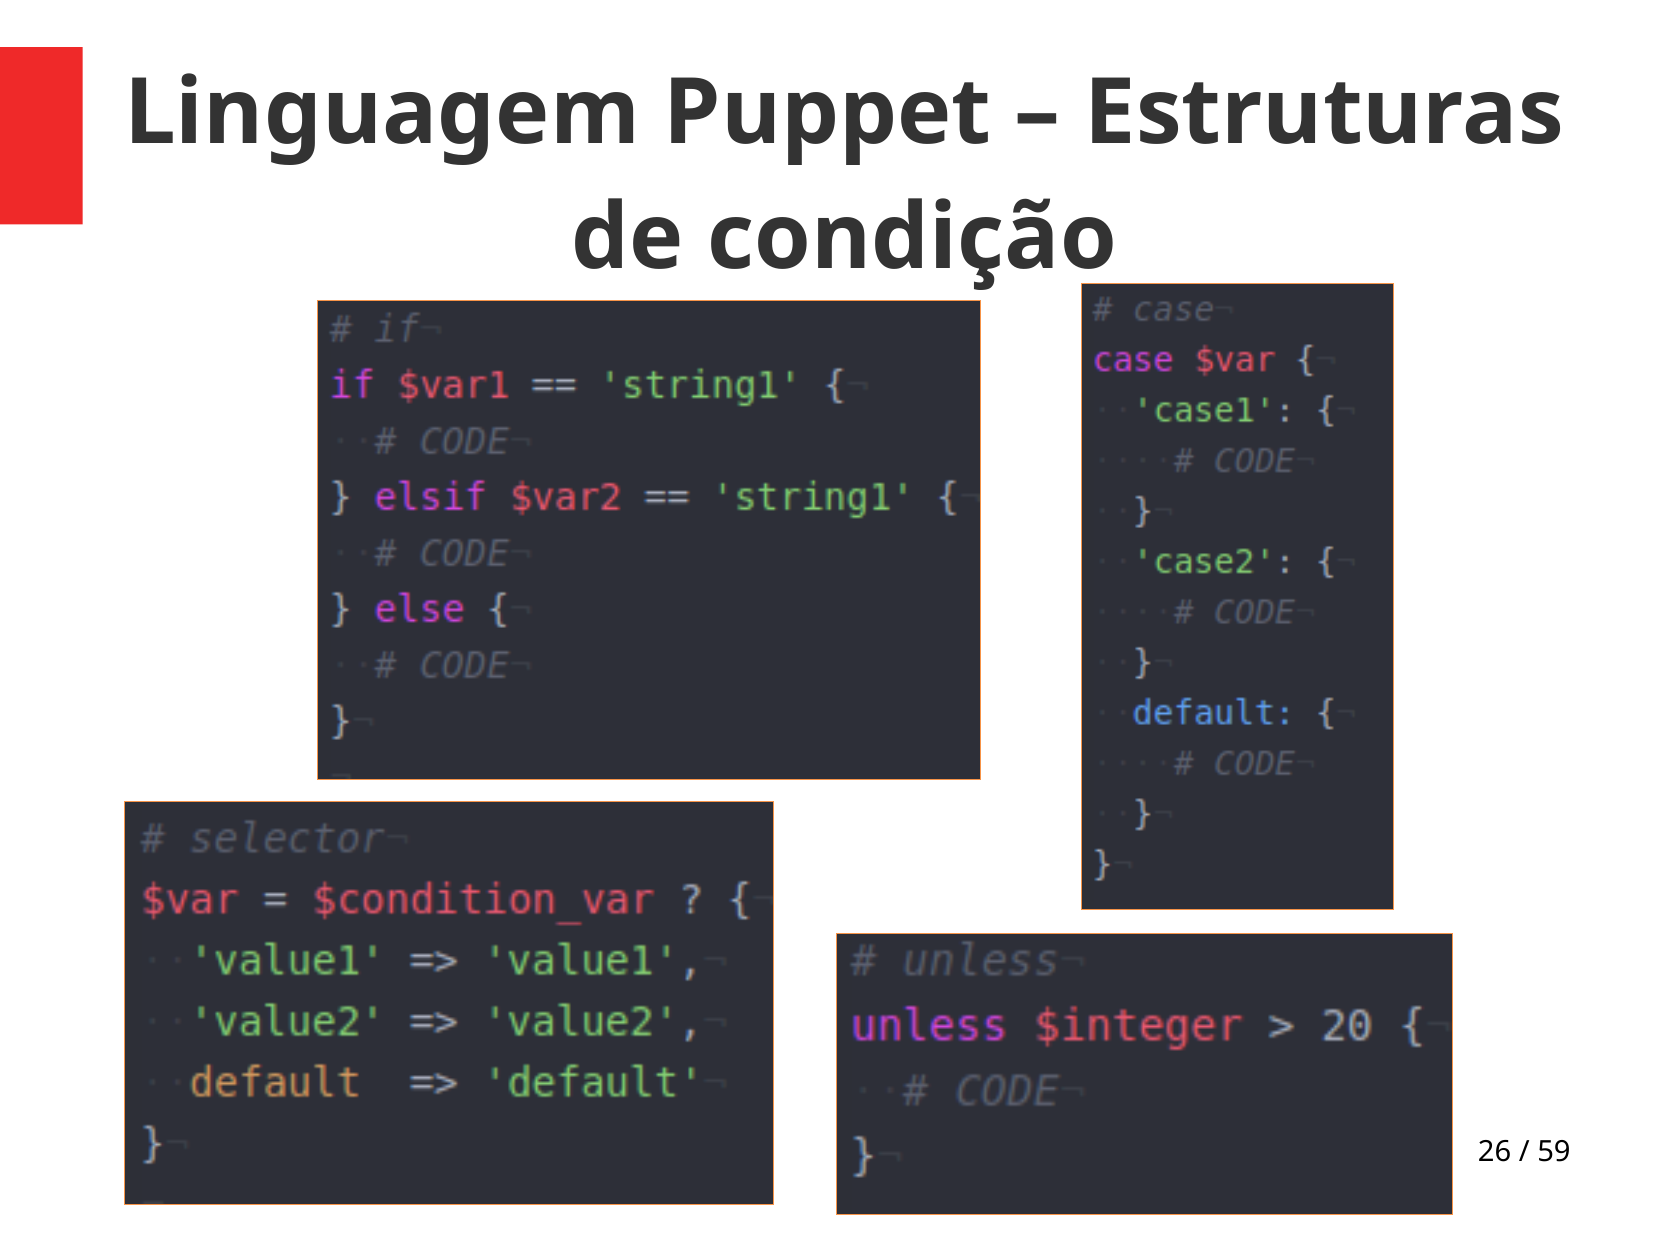

# Linguagem Puppet – Estruturas de condição
26